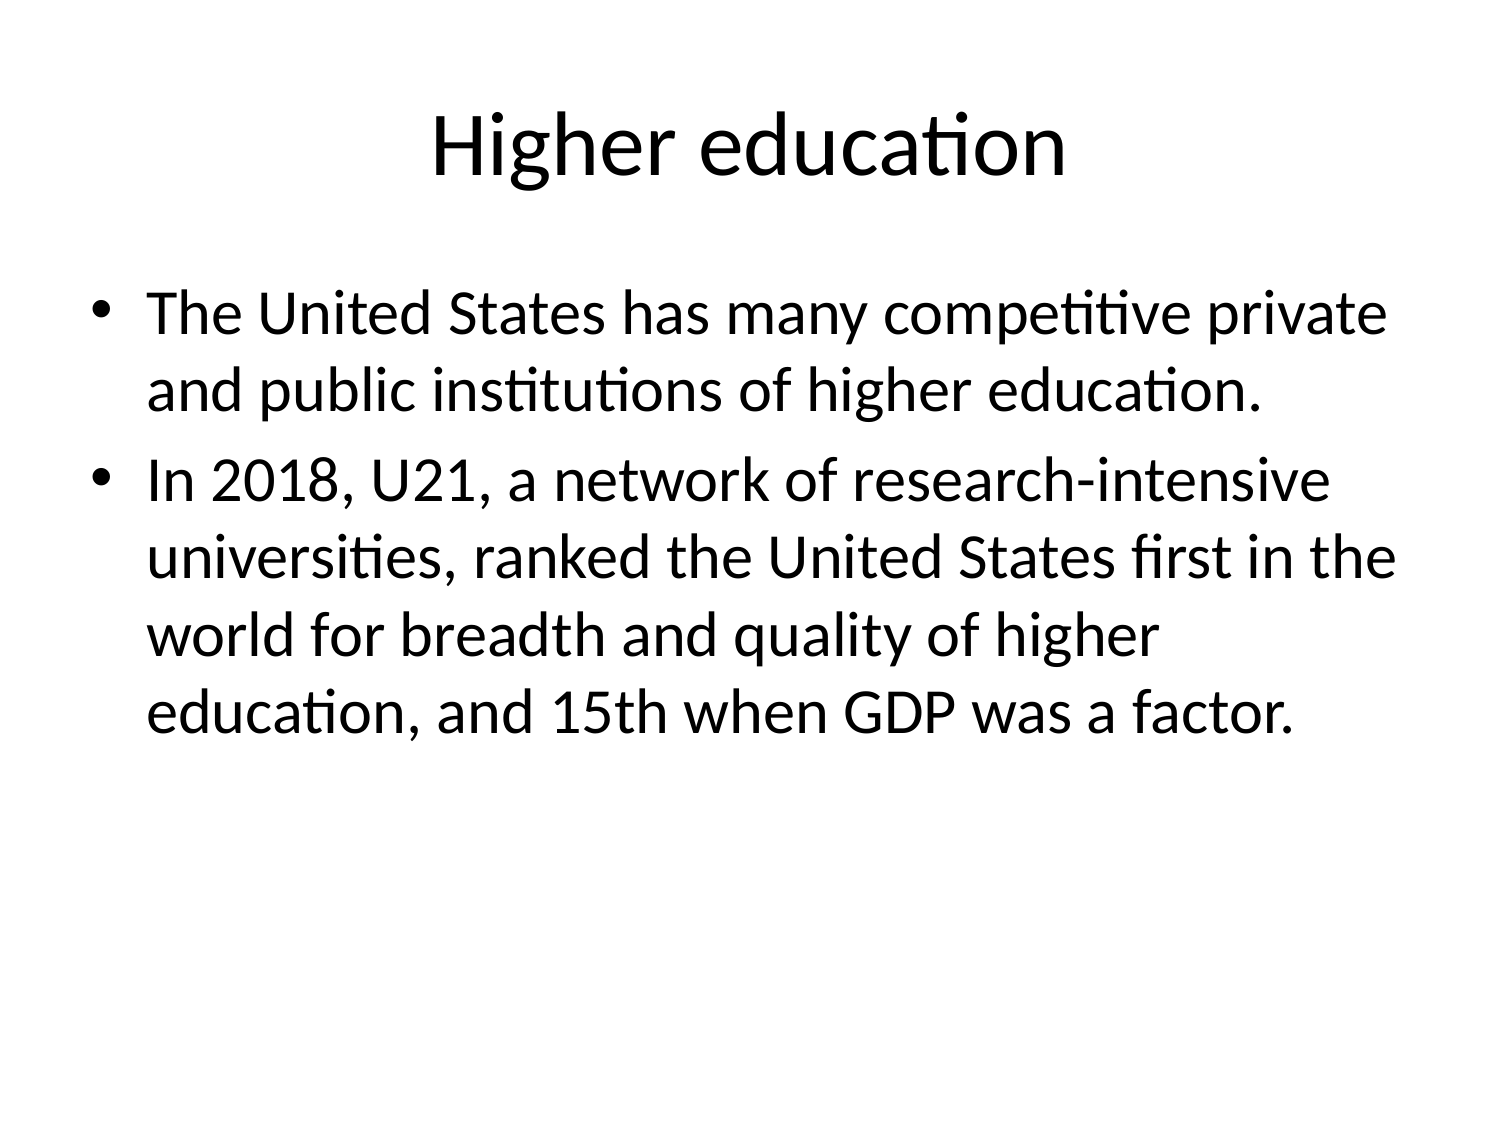

# Higher education
The United States has many competitive private and public institutions of higher education.
In 2018, U21, a network of research-intensive universities, ranked the United States first in the world for breadth and quality of higher education, and 15th when GDP was a factor.